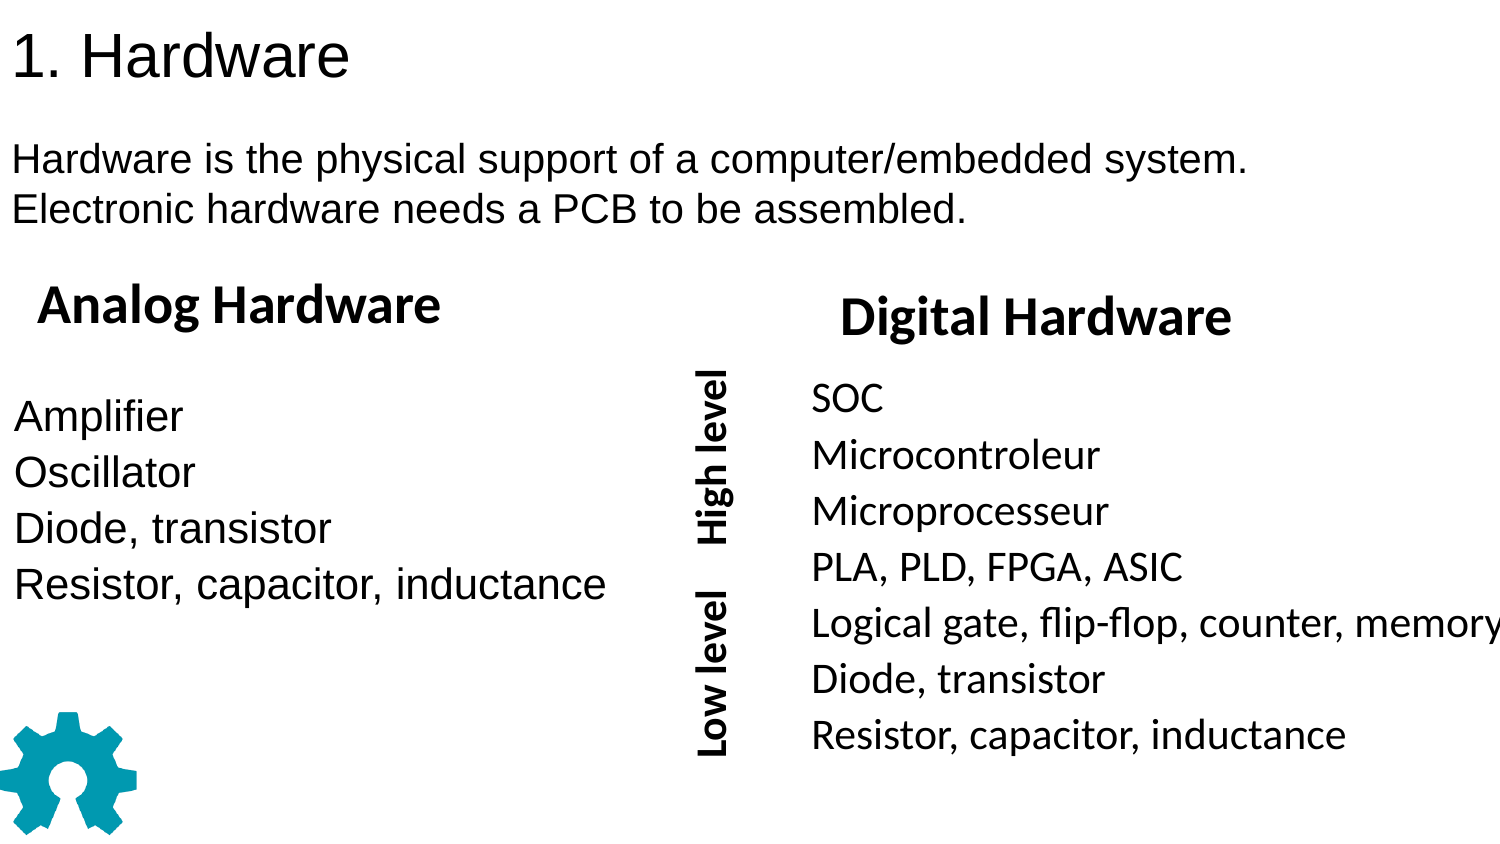

# 1. Hardware
Hardware is the physical support of a computer/embedded system.
Electronic hardware needs a PCB to be assembled.
Analog Hardware
Digital Hardware
SOC
Microcontroleur
Microprocesseur
PLA, PLD, FPGA, ASIC
Logical gate, flip-flop, counter, memory
Diode, transistor
Resistor, capacitor, inductance
Amplifier
Oscillator
Diode, transistor
Resistor, capacitor, inductance
High level
Low level